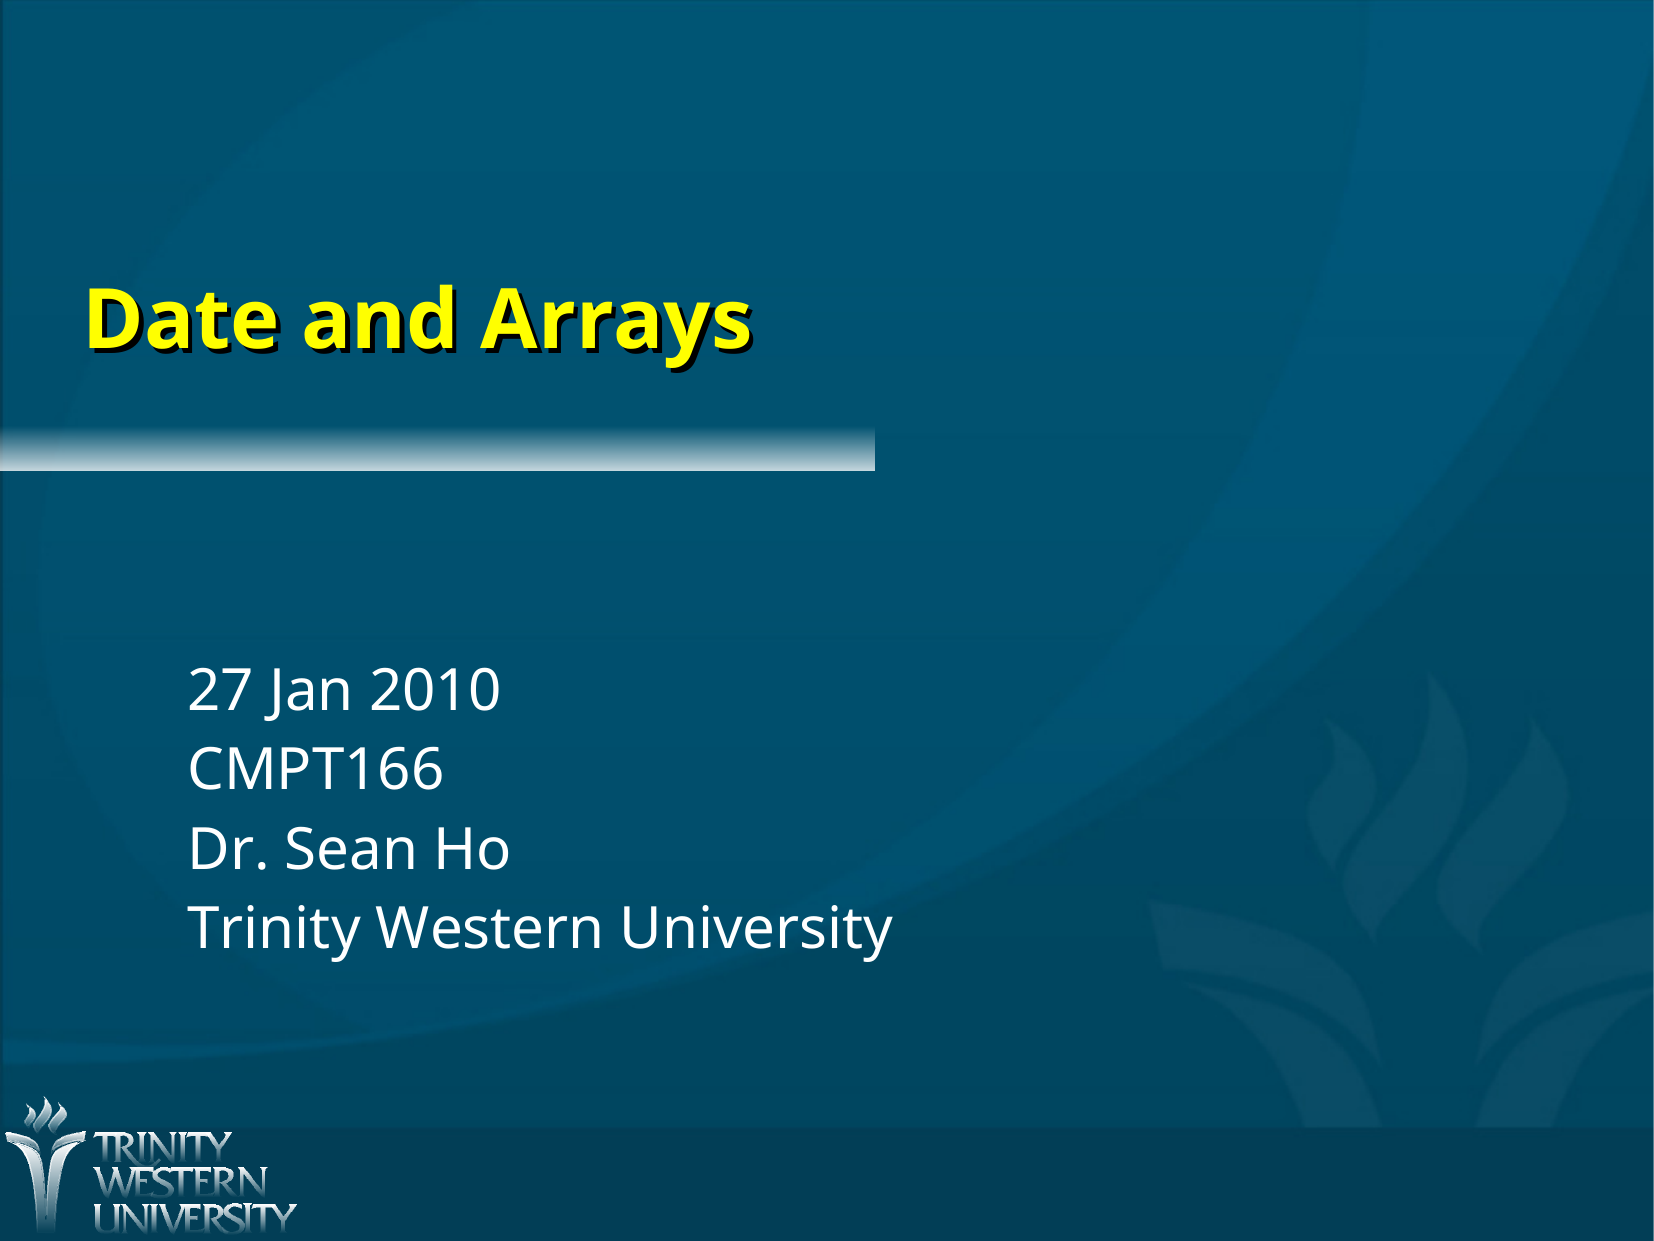

# Date and Arrays
27 Jan 2010
CMPT166
Dr. Sean Ho
Trinity Western University